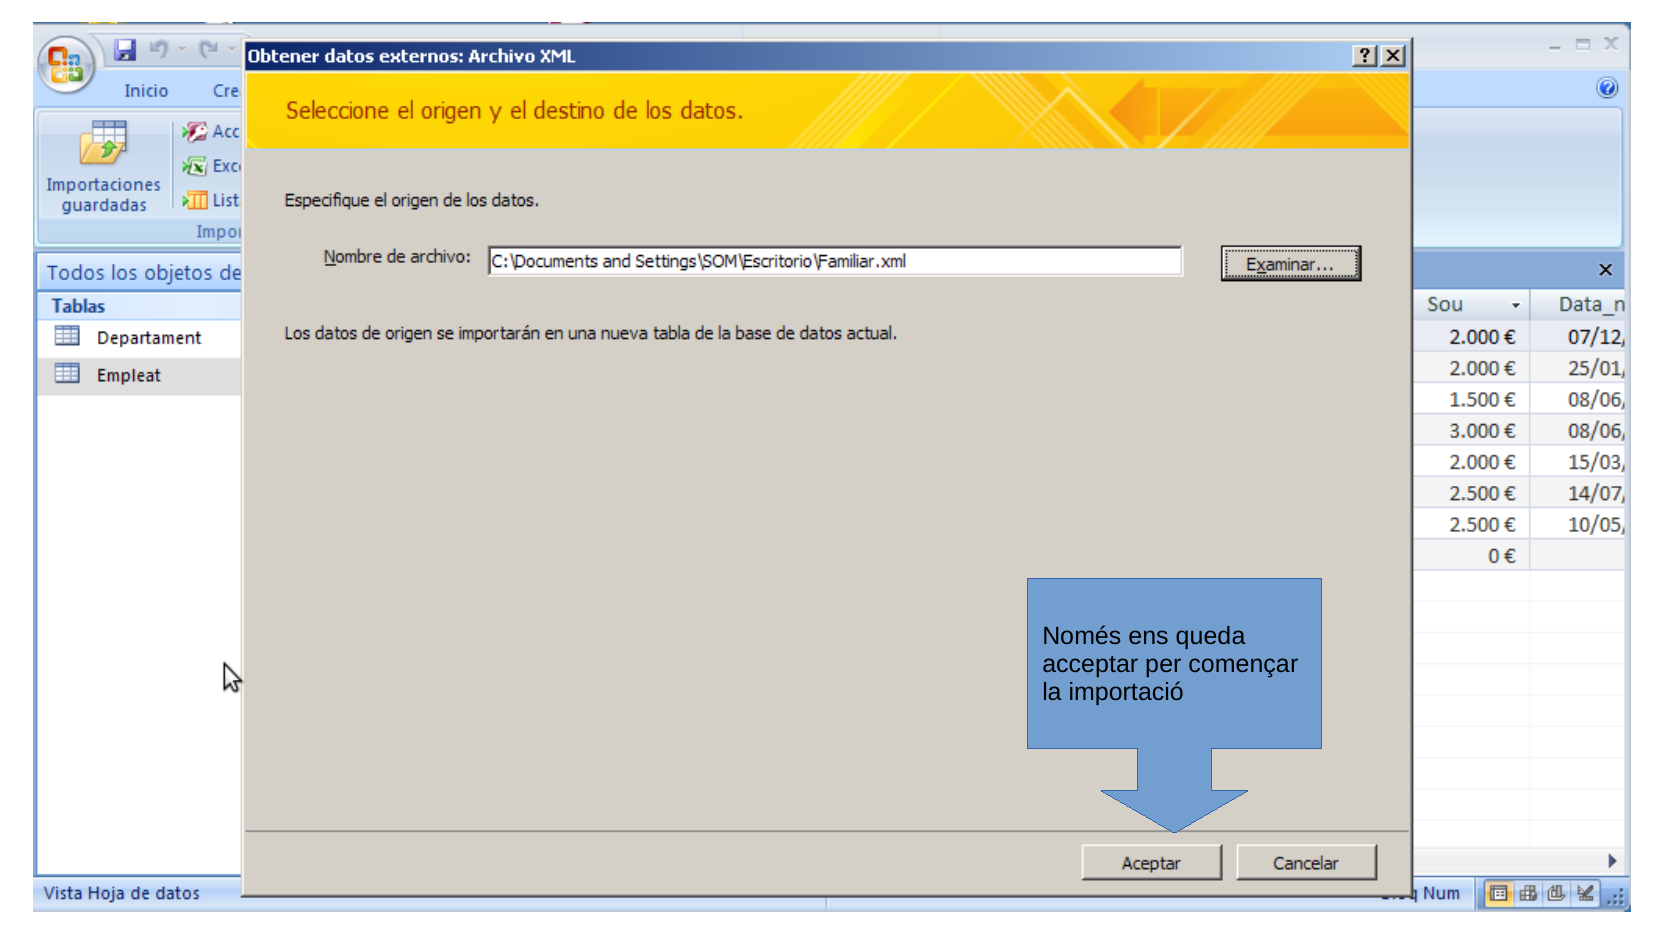

Només ens queda acceptar per començar la importació